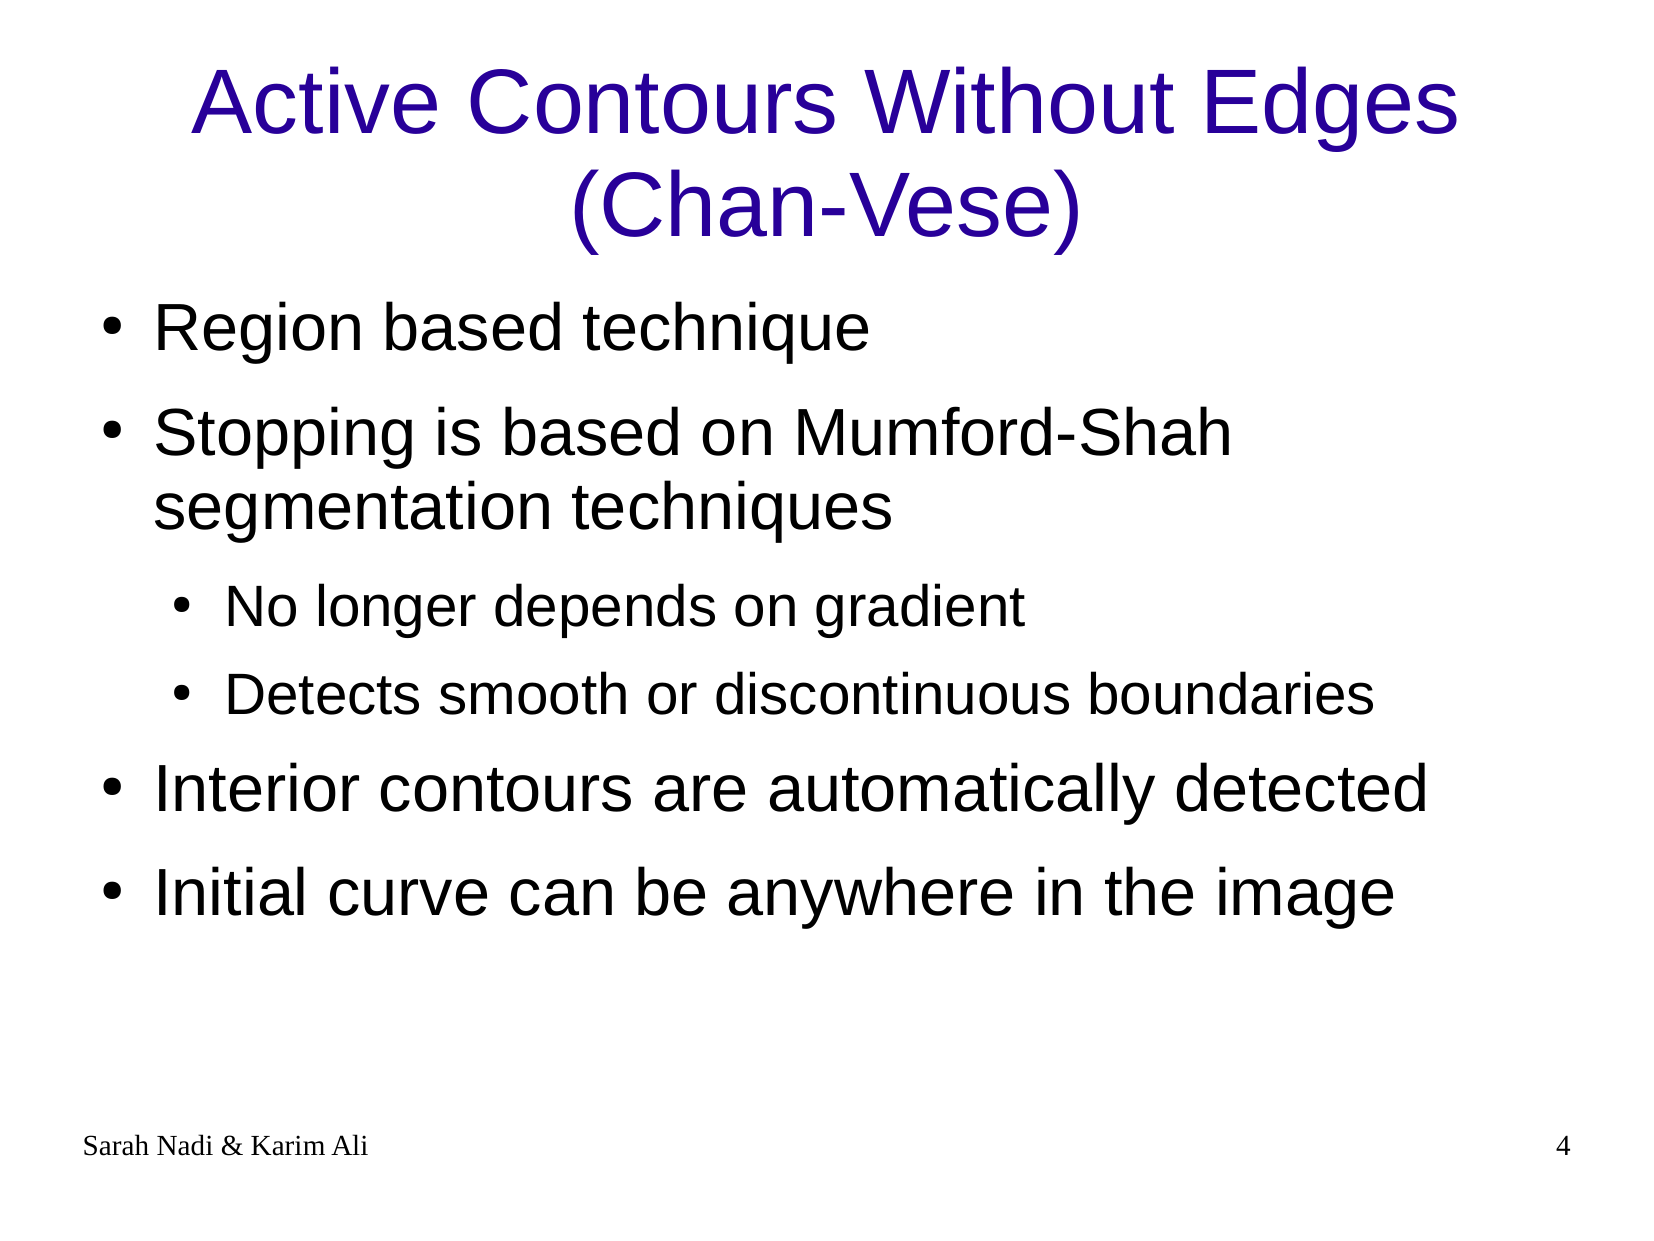

# Active Contours Without Edges (Chan-Vese)
Region based technique
Stopping is based on Mumford-Shah segmentation techniques
No longer depends on gradient
Detects smooth or discontinuous boundaries
Interior contours are automatically detected
Initial curve can be anywhere in the image
Sarah Nadi & Karim Ali
4